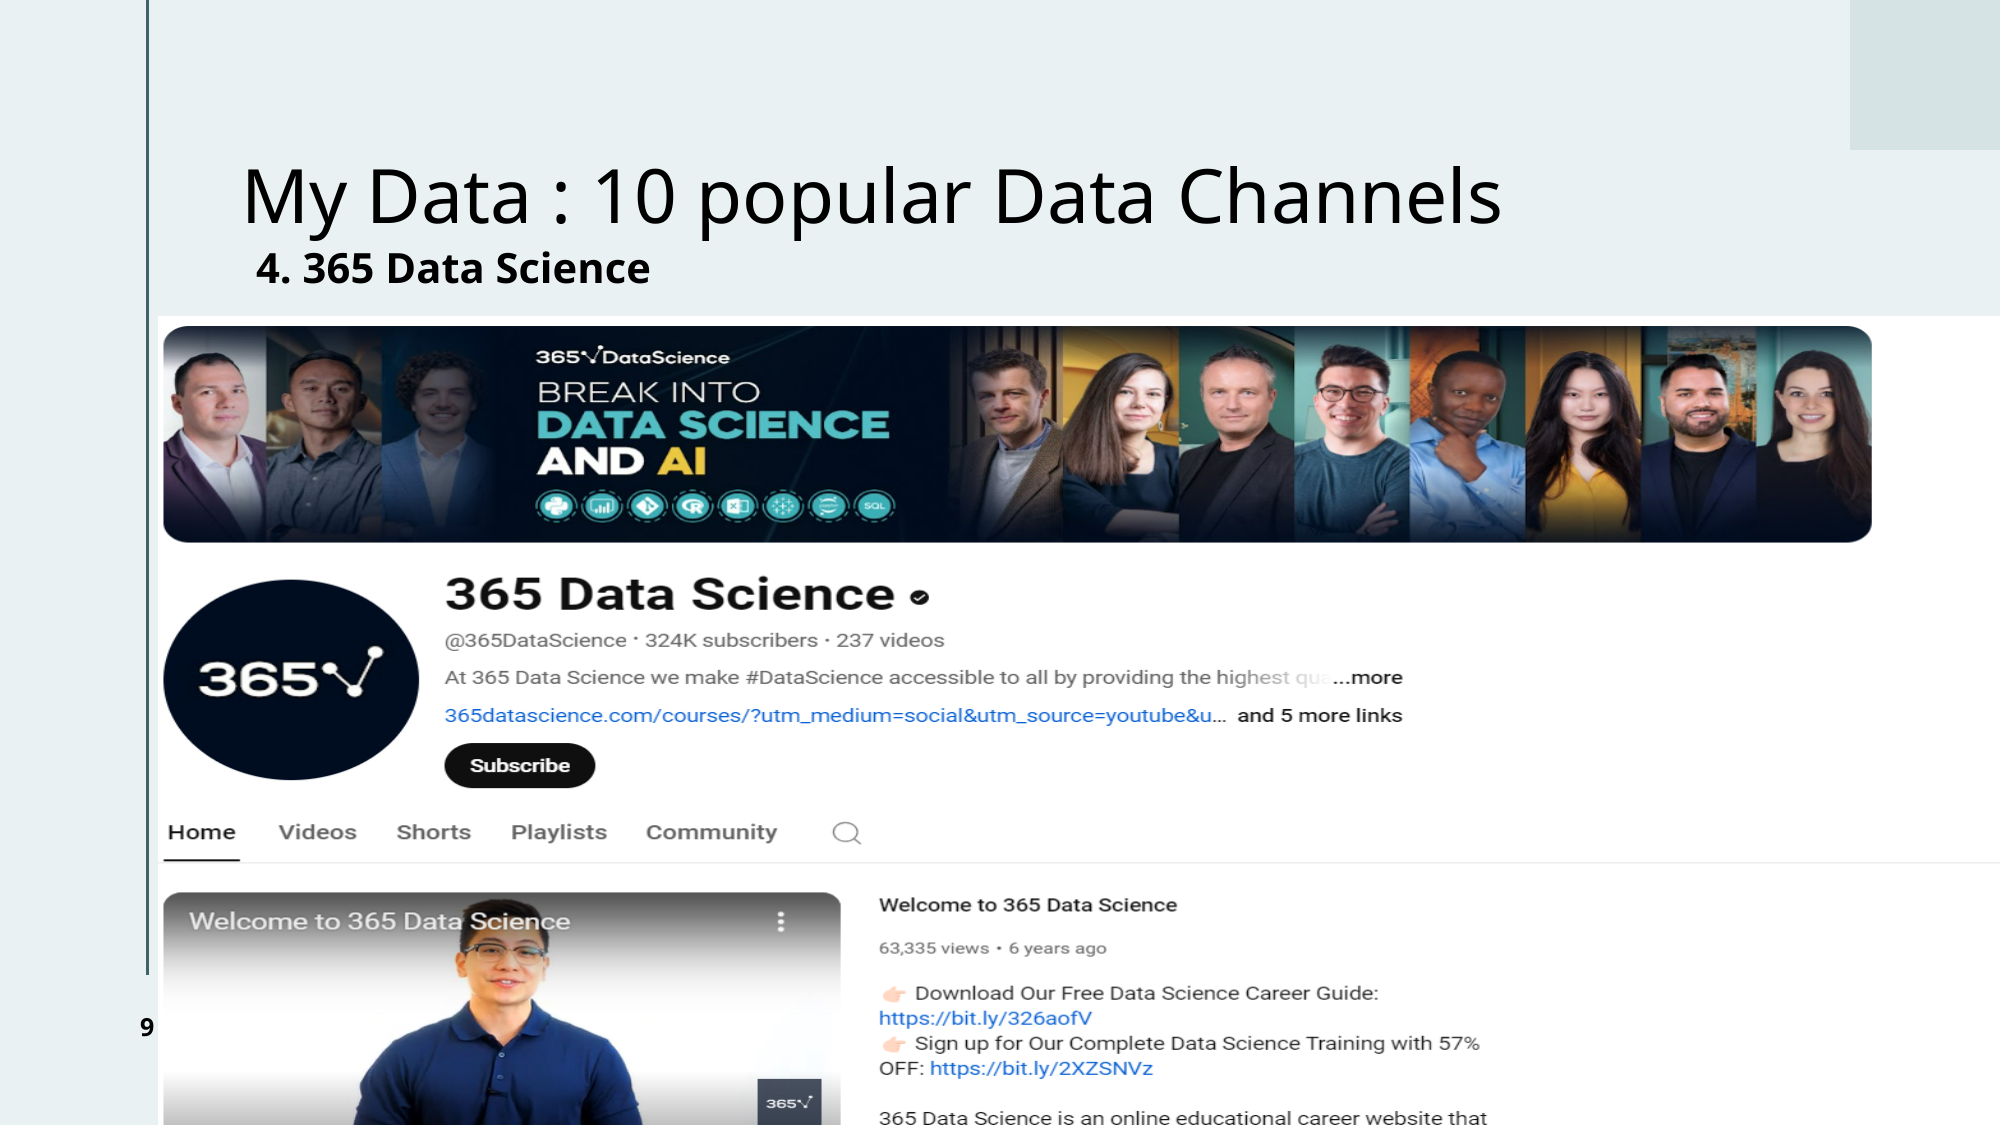

# My Data : 10 popular Data Channels
4. 365 Data Science